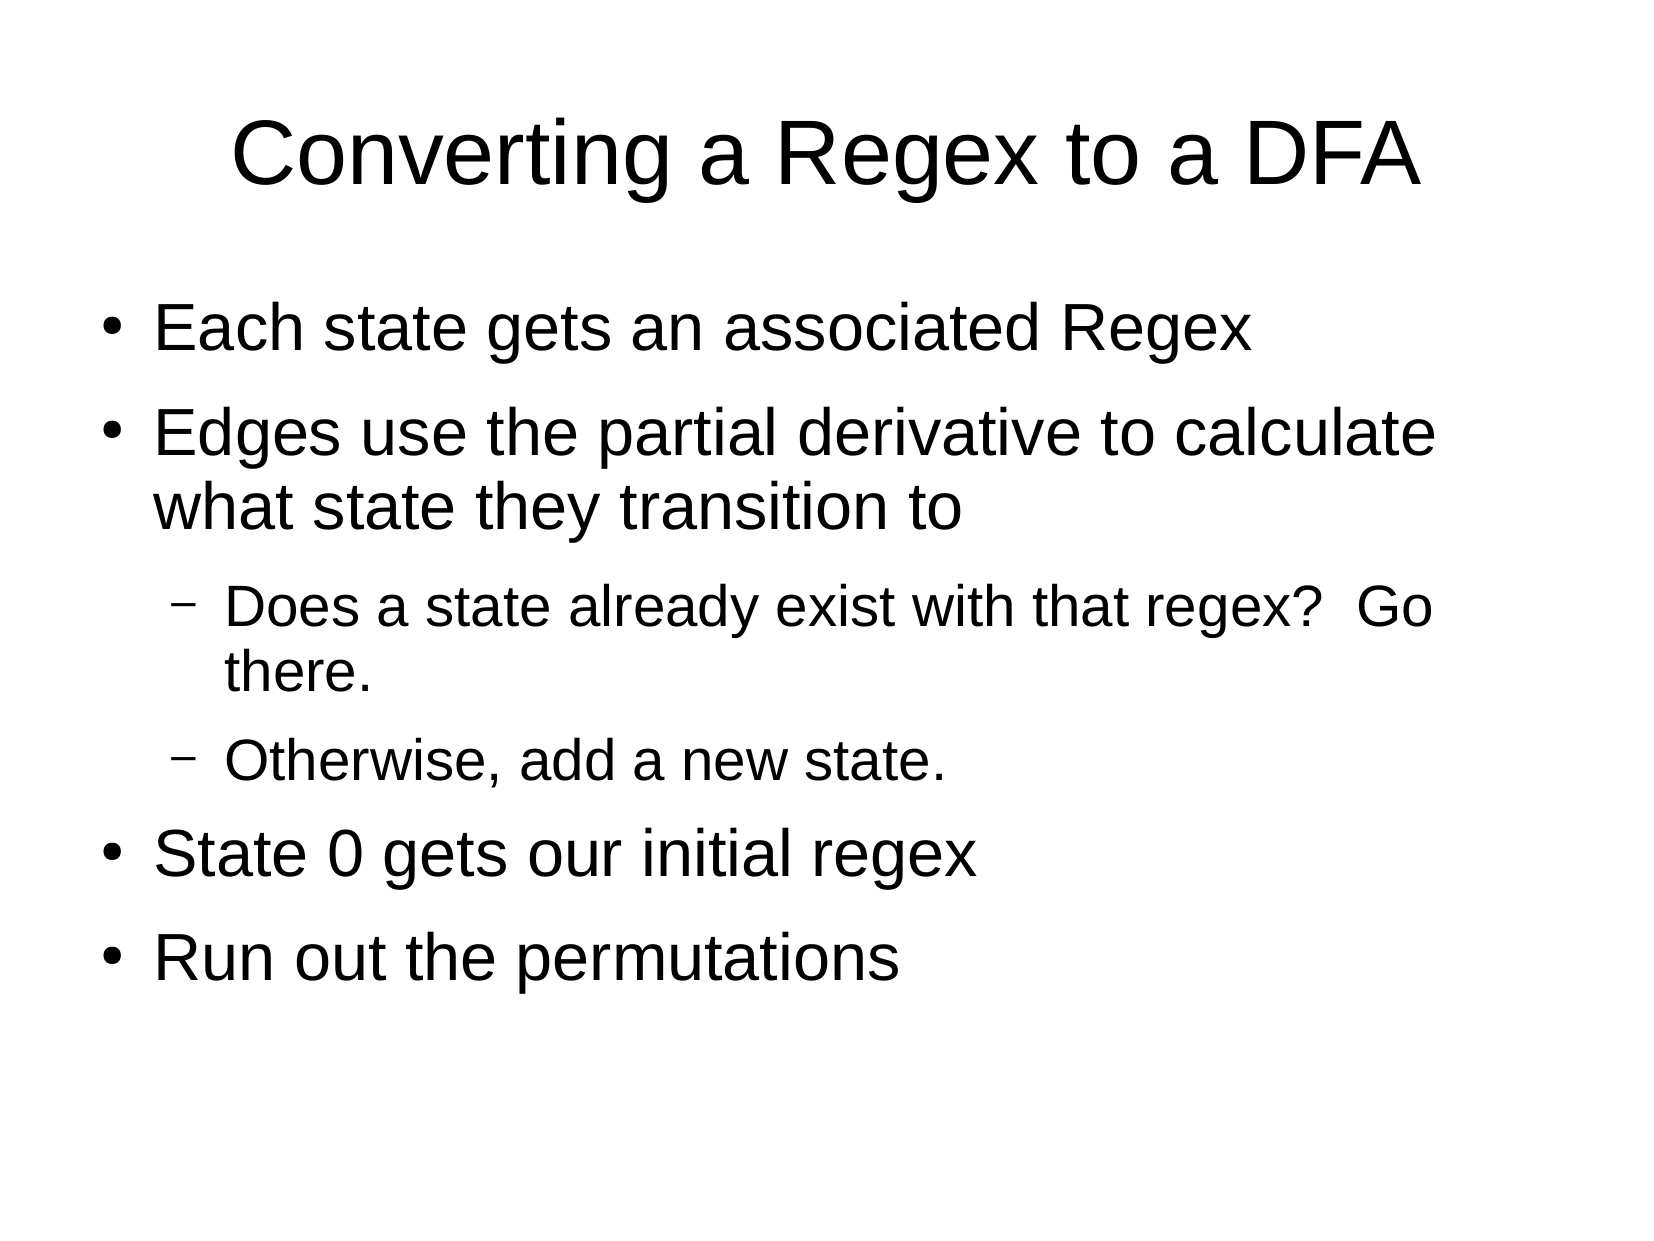

# Converting a Regex to a DFA
Each state gets an associated Regex
Edges use the partial derivative to calculate what state they transition to
Does a state already exist with that regex? Go there.
Otherwise, add a new state.
State 0 gets our initial regex
Run out the permutations